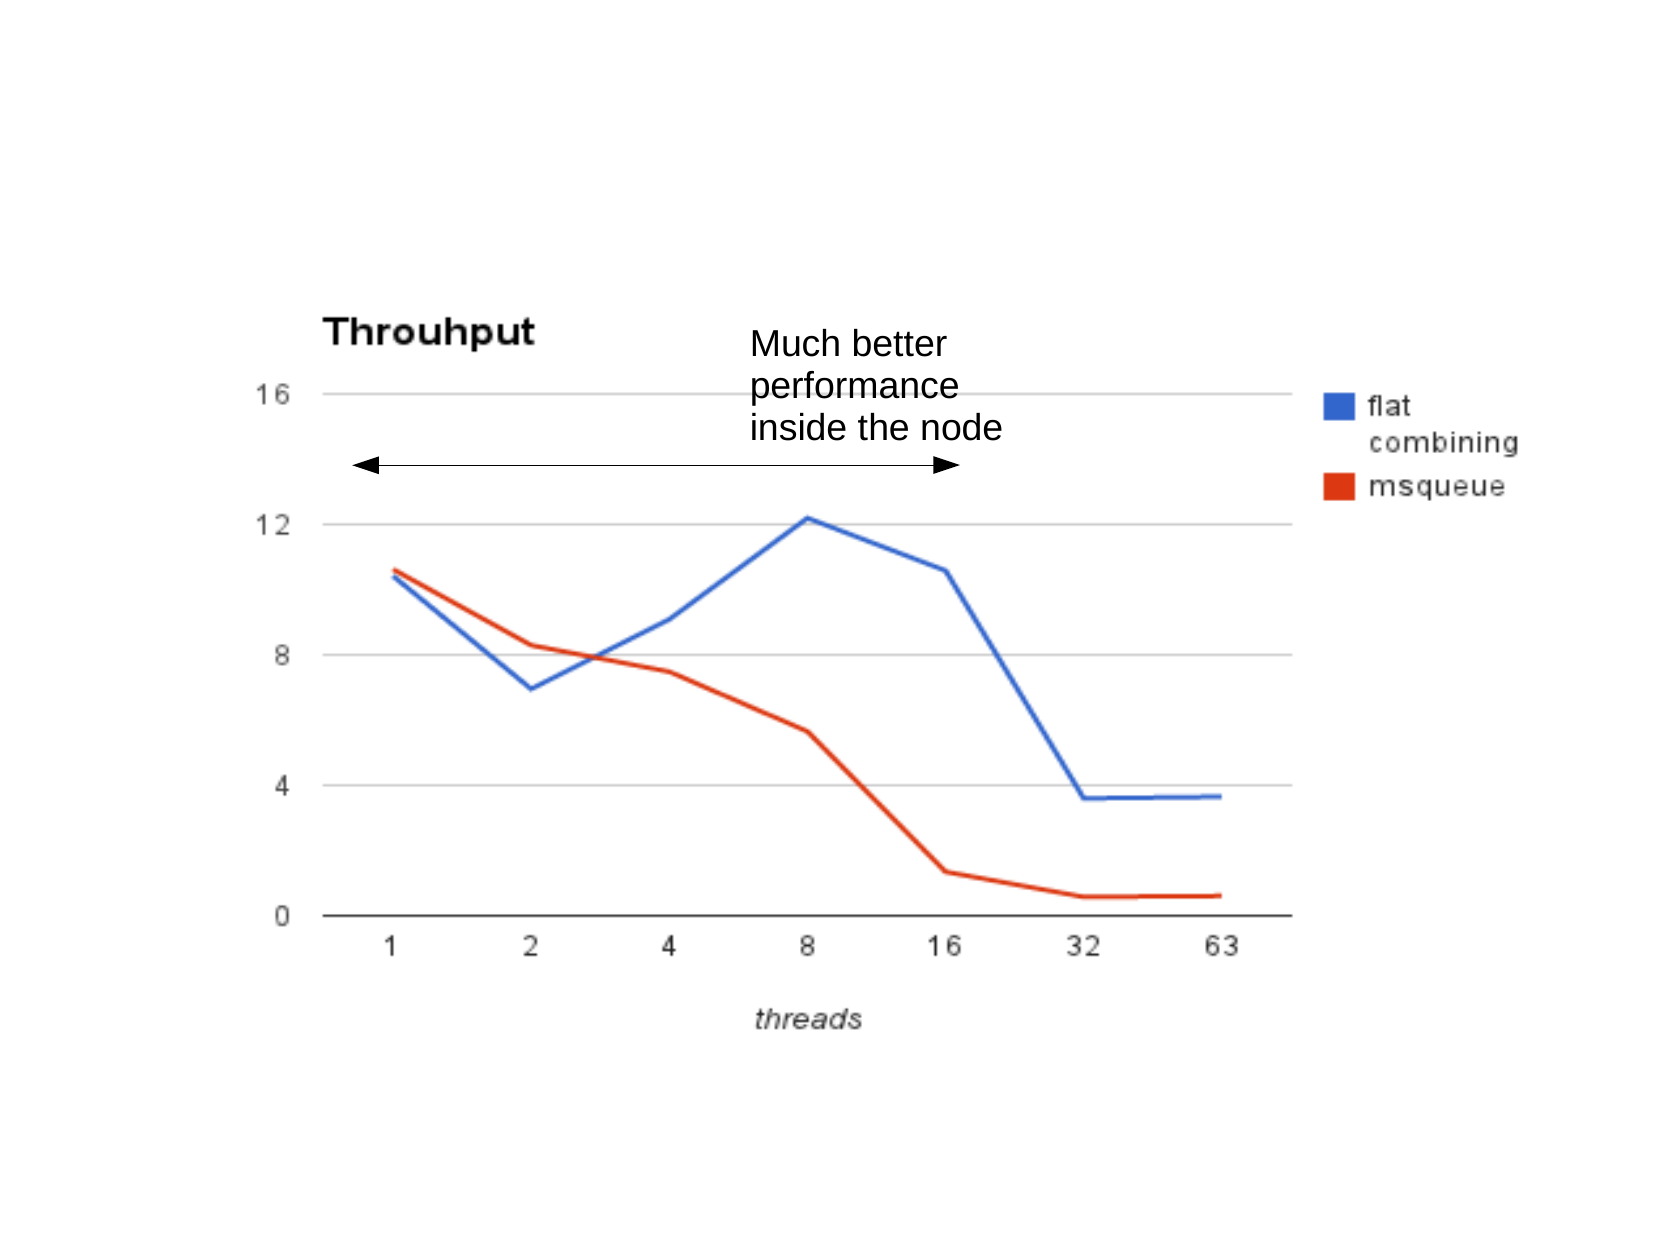

#
Much better performance inside the node